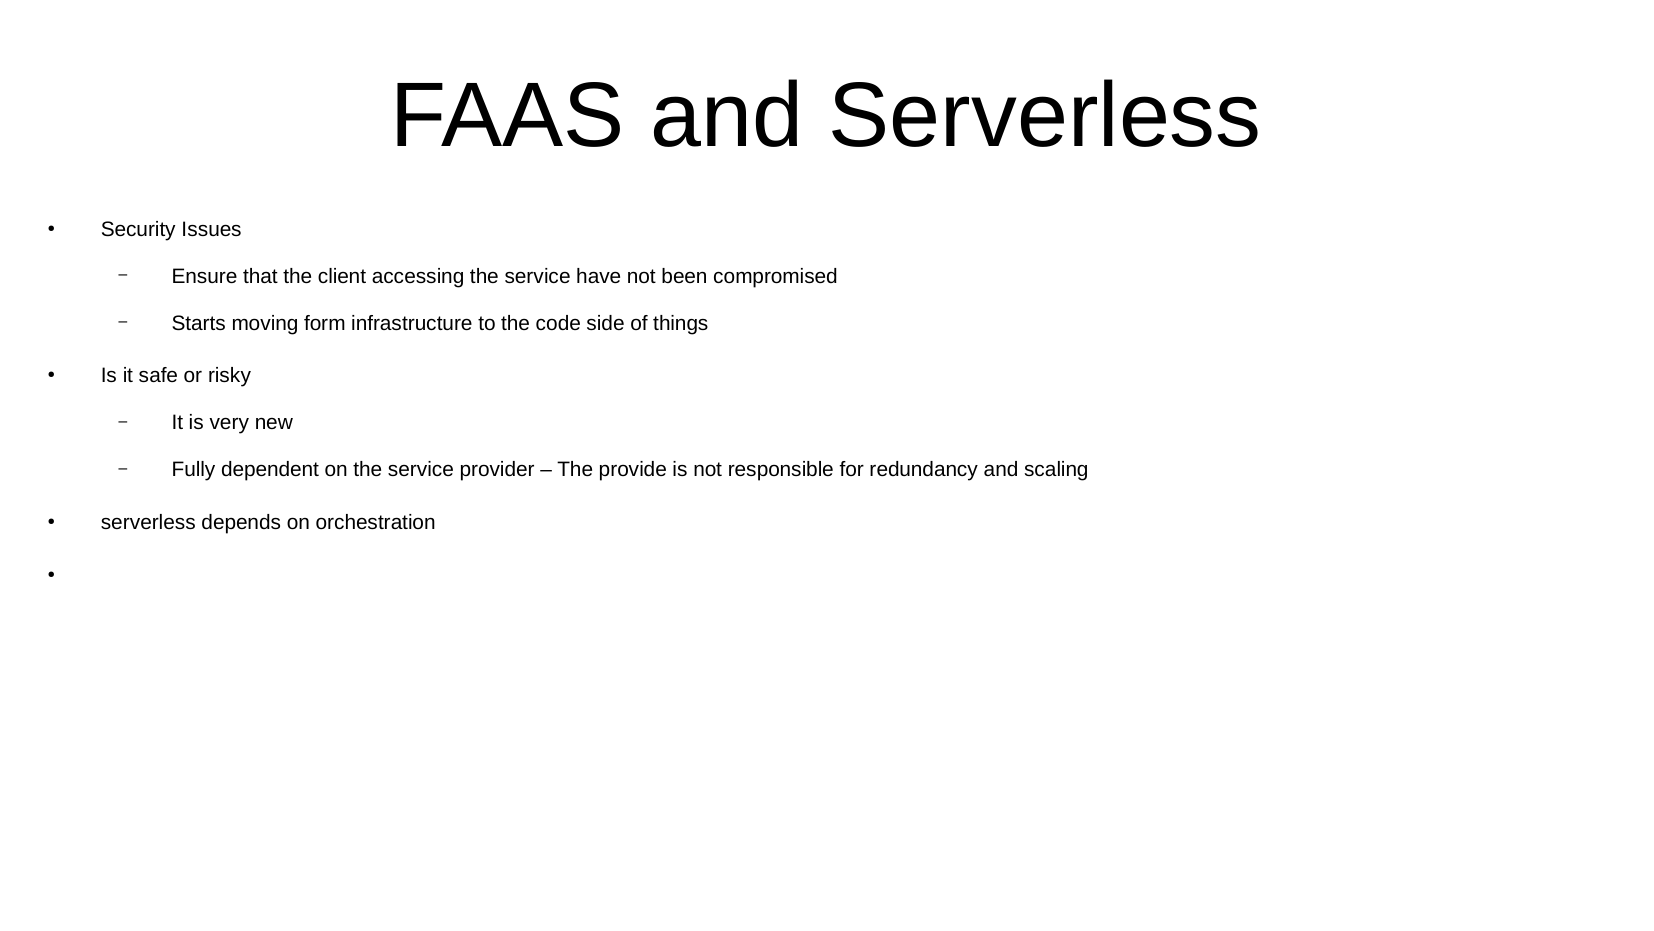

# FAAS and Serverless
Security Issues
Ensure that the client accessing the service have not been compromised
Starts moving form infrastructure to the code side of things
Is it safe or risky
It is very new
Fully dependent on the service provider – The provide is not responsible for redundancy and scaling
serverless depends on orchestration